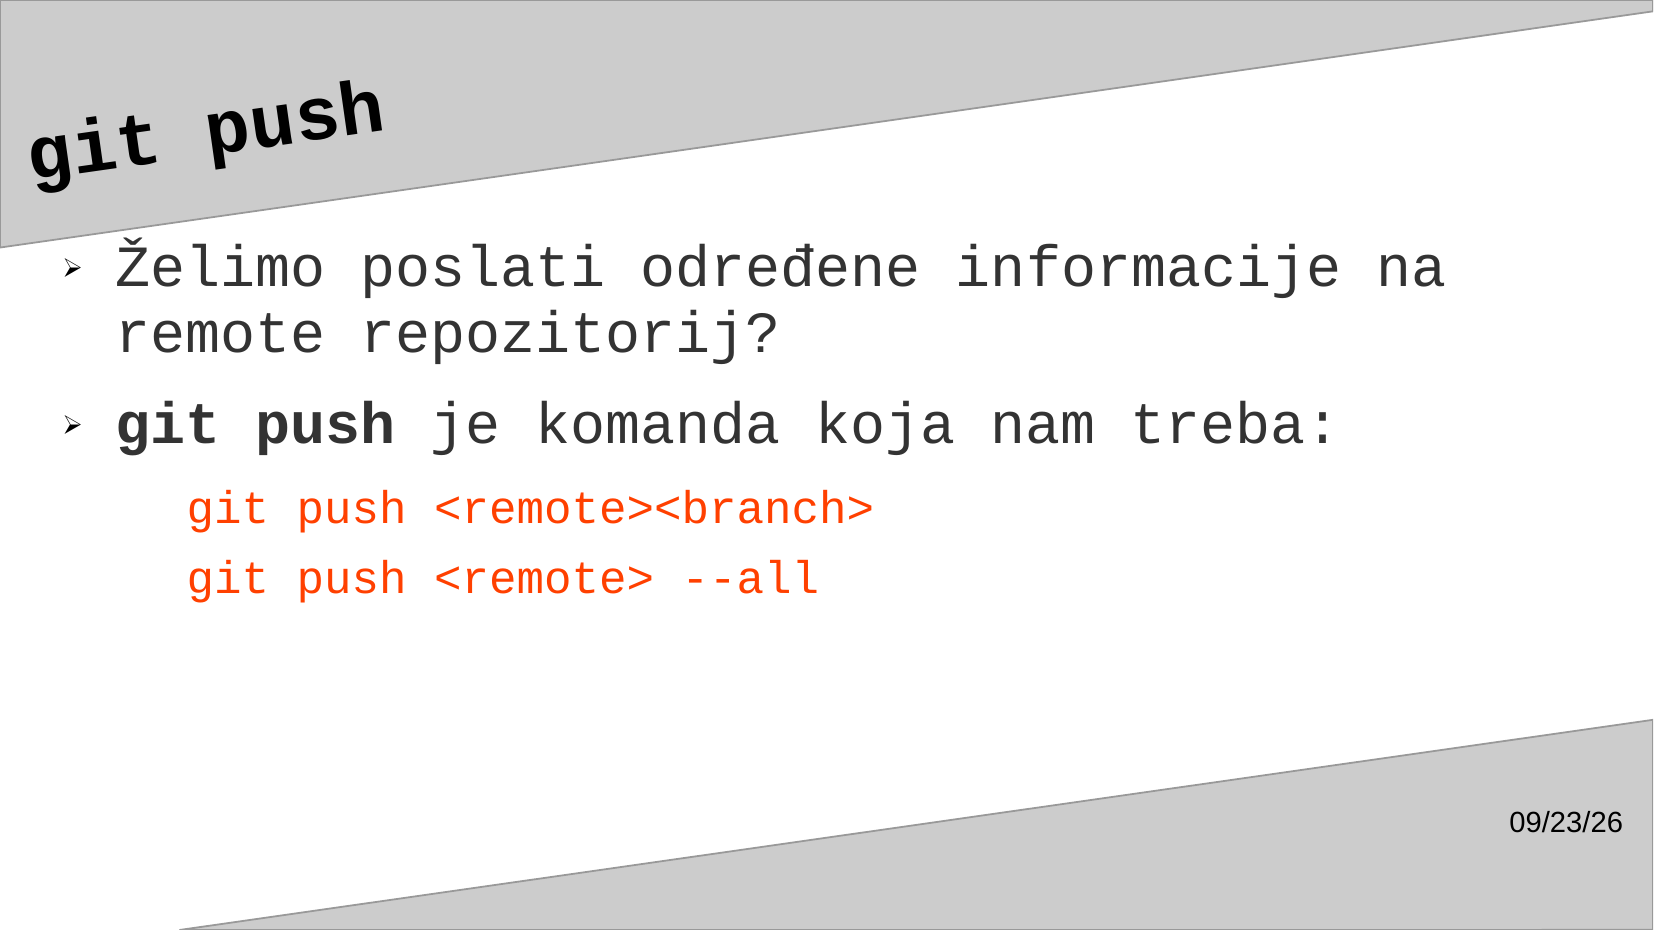

# git push
Želimo poslati određene informacije na remote repozitorij?
git push je komanda koja nam treba:
git push <remote><branch>
git push <remote> --all
108